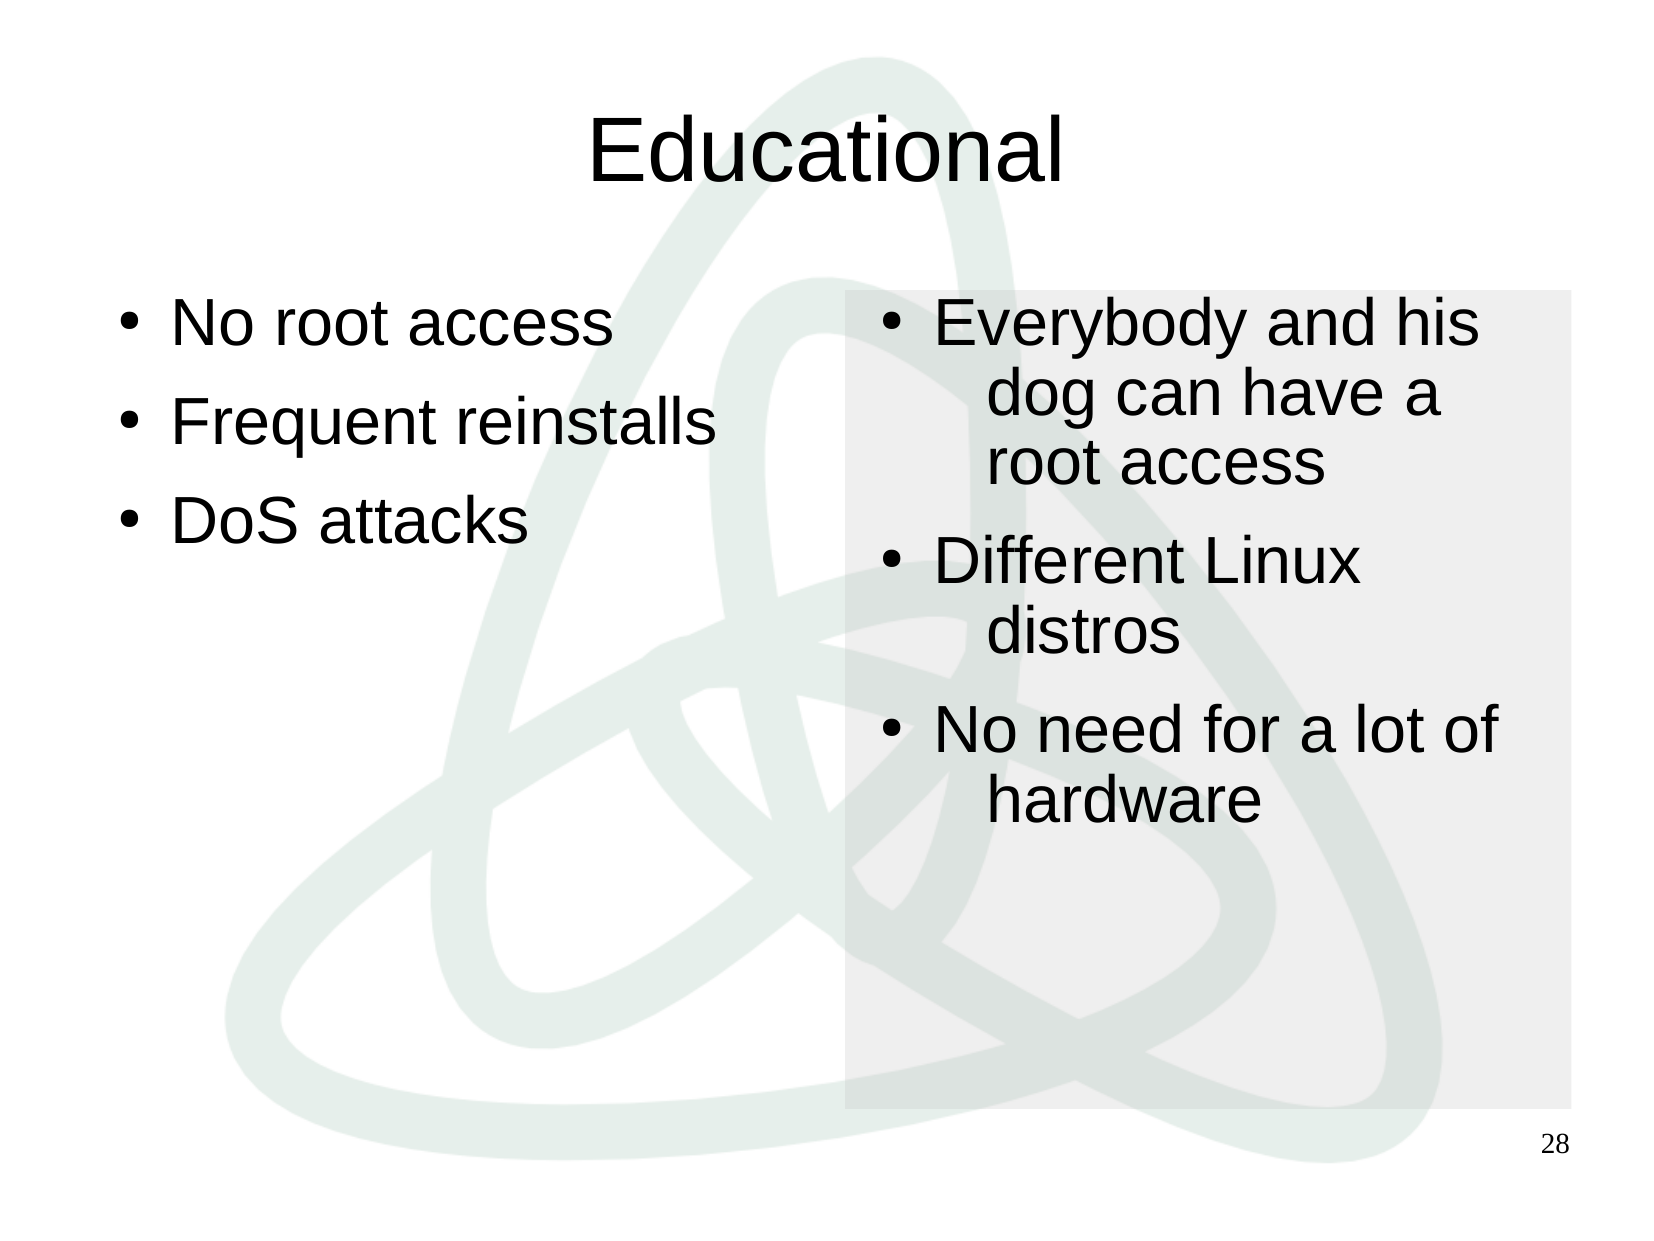

# Educational
No root access
Frequent reinstalls
DoS attacks
Everybody and his dog can have a root access
Different Linux distros
No need for a lot of hardware